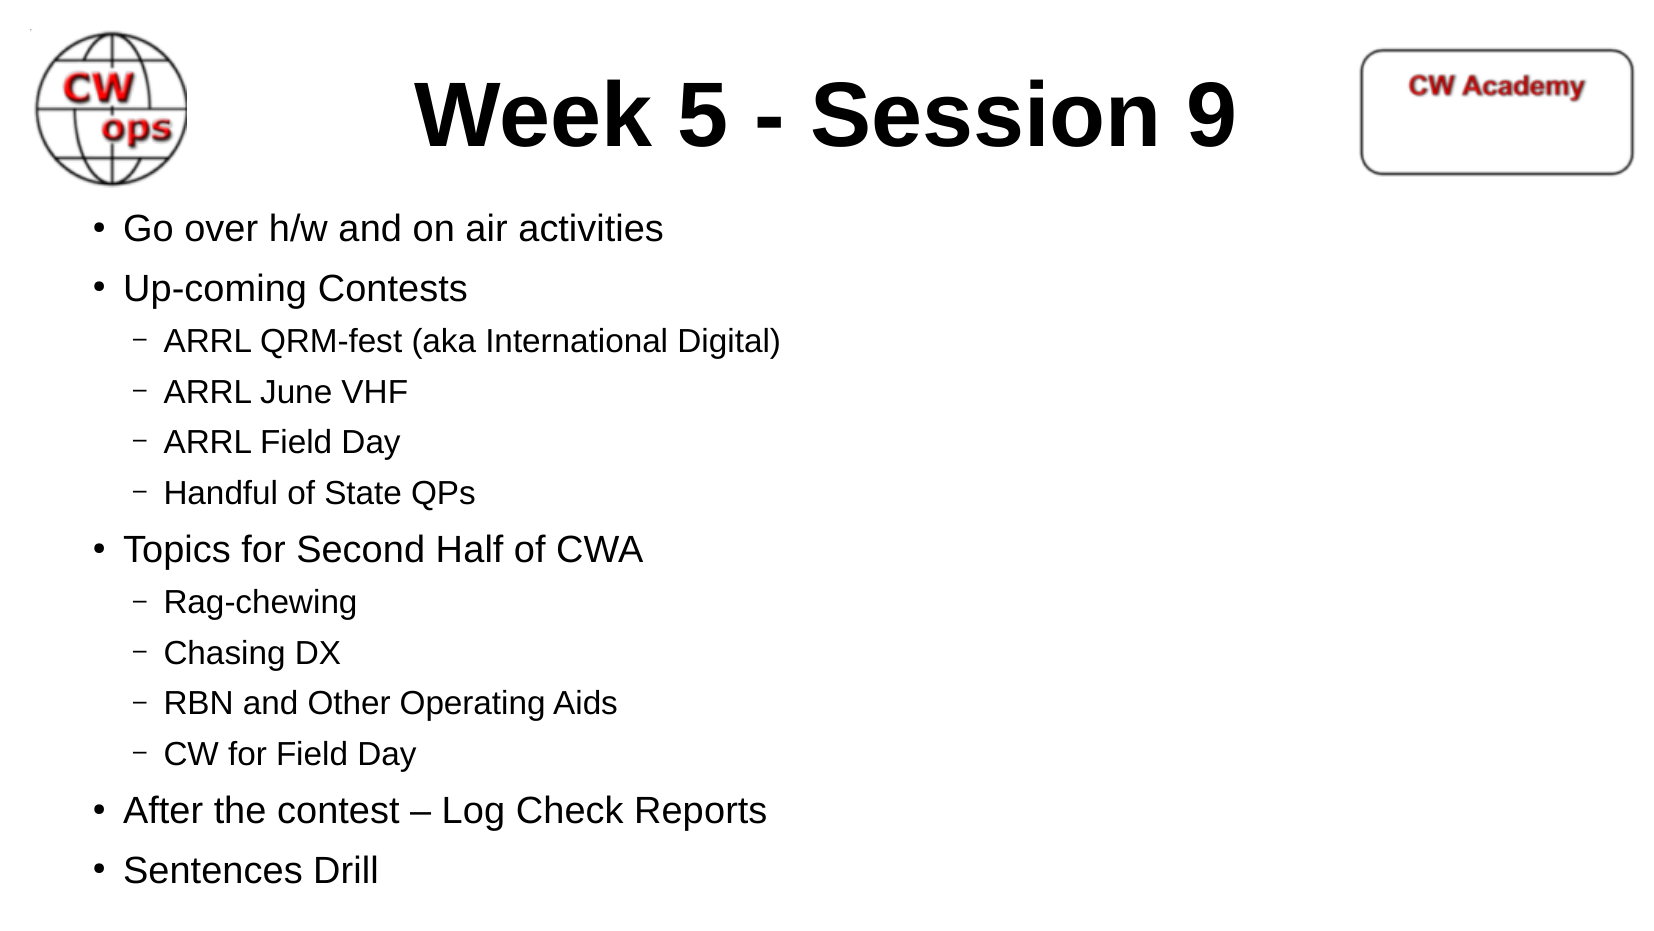

Week 5 - Session 9
# Go over h/w and on air activities
Up-coming Contests
ARRL QRM-fest (aka International Digital)
ARRL June VHF
ARRL Field Day
Handful of State QPs
Topics for Second Half of CWA
Rag-chewing
Chasing DX
RBN and Other Operating Aids
CW for Field Day
After the contest – Log Check Reports
Sentences Drill